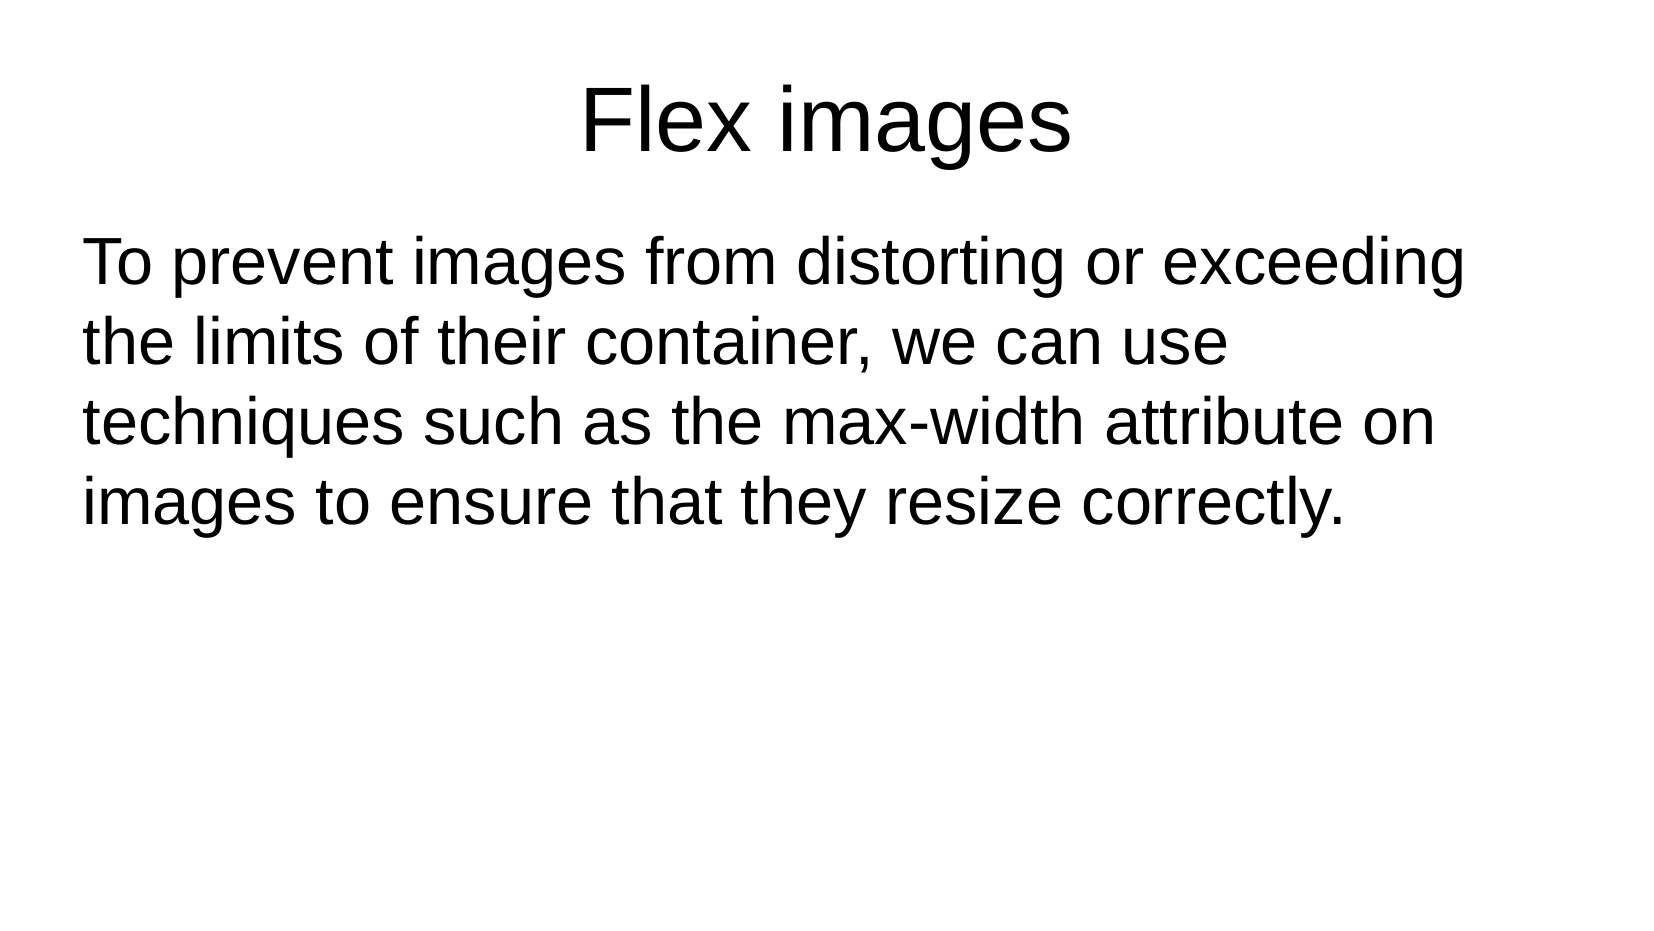

# Flex images
To prevent images from distorting or exceeding the limits of their container, we can use techniques such as the max-width attribute on images to ensure that they resize correctly.